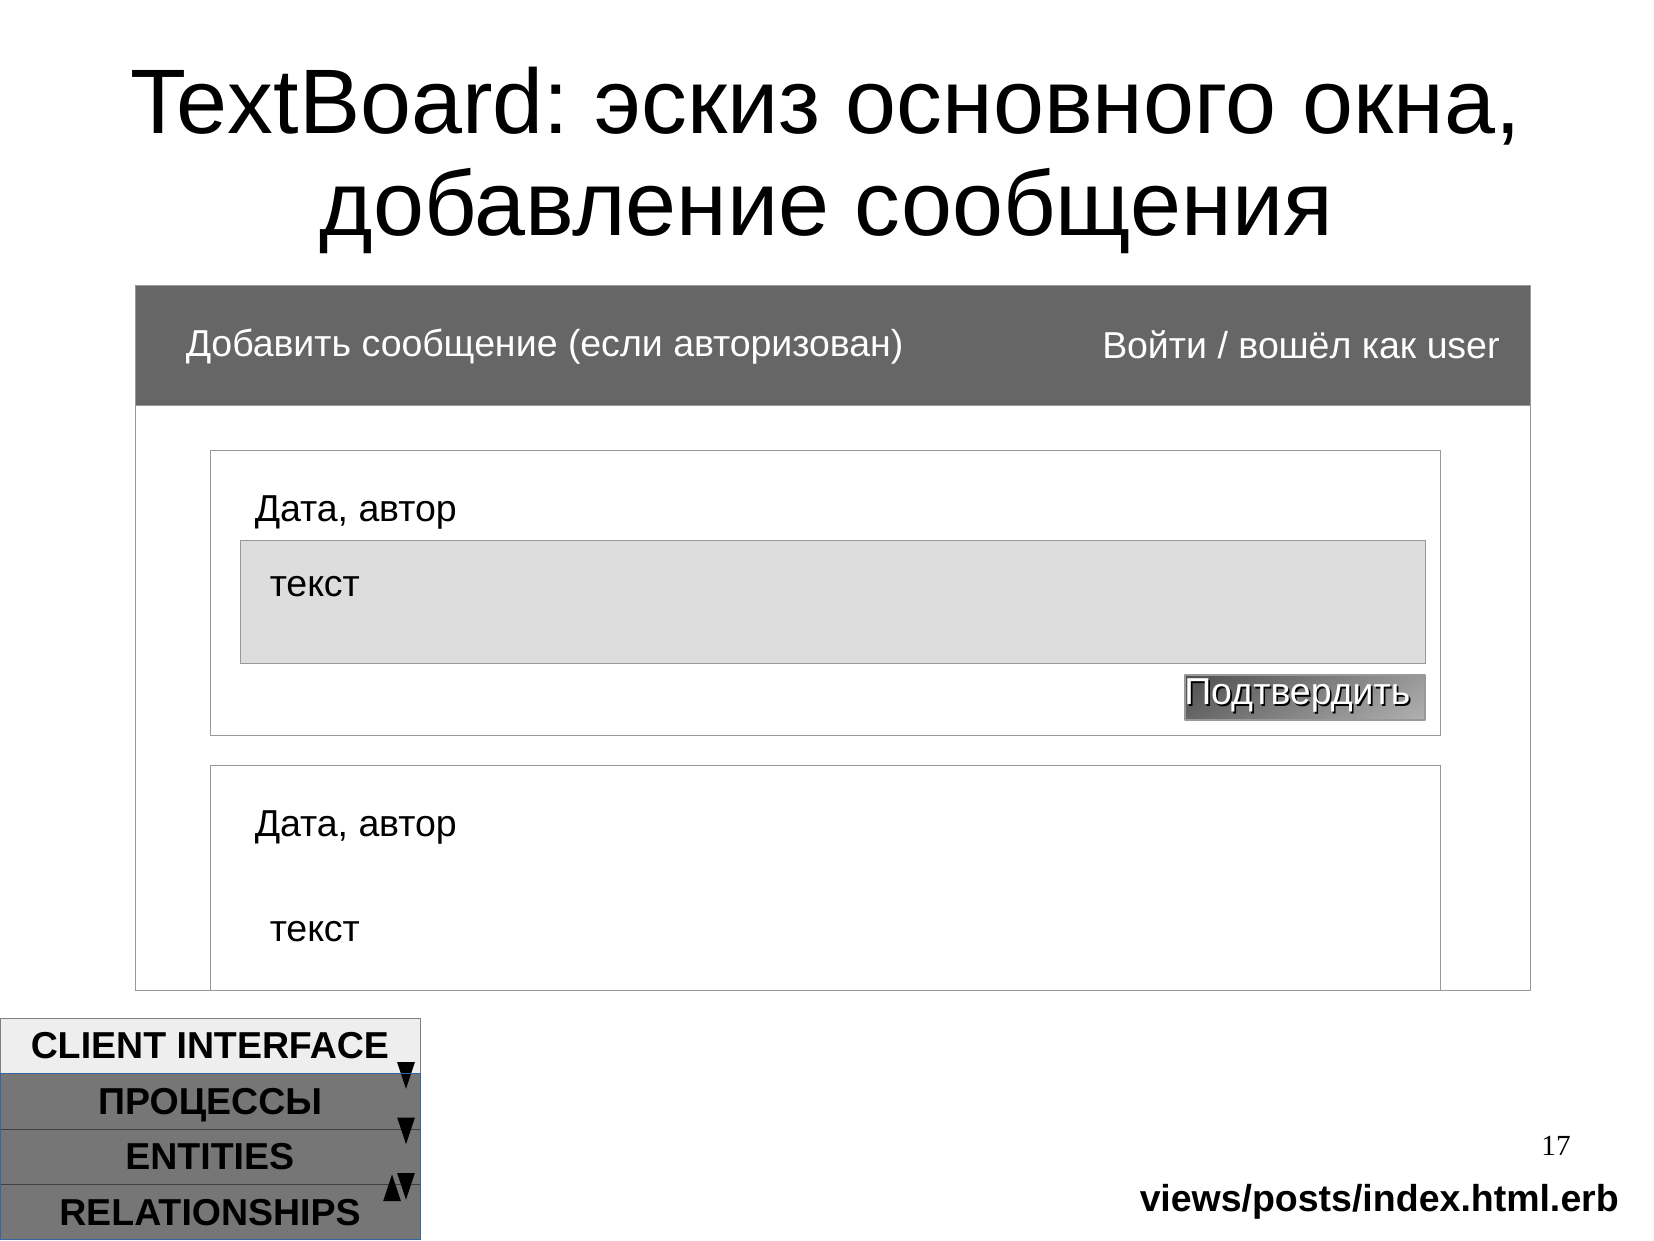

# TextBoard: эскиз основного окна, добавление сообщения
Добавить сообщение (если авторизован)
Войти / вошёл как user
Дата, автор
текст
Подтвердить
Дата, автор
текст
CLIENT INTERFACE
ПРОЦЕССЫ
ENTITIES
RELATIONSHIPS
17
views/posts/index.html.erb